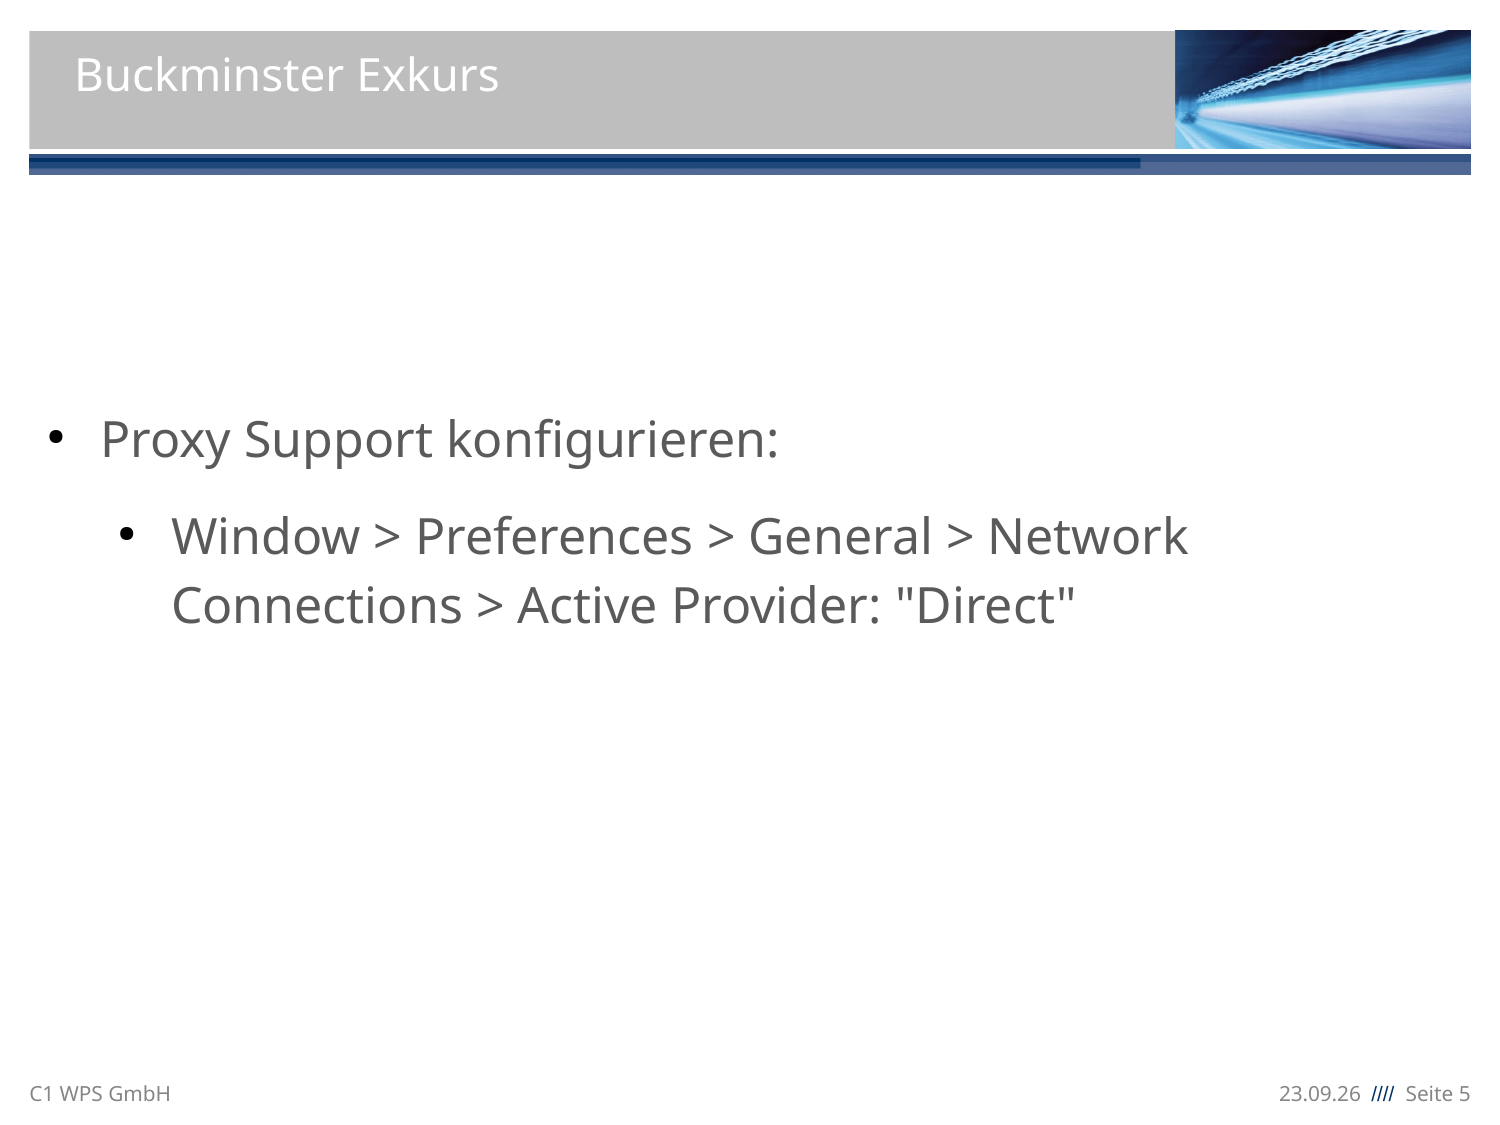

#
Buckminster Exkurs
Proxy Support konfigurieren:
Window > Preferences > General > Network Connections > Active Provider: "Direct"